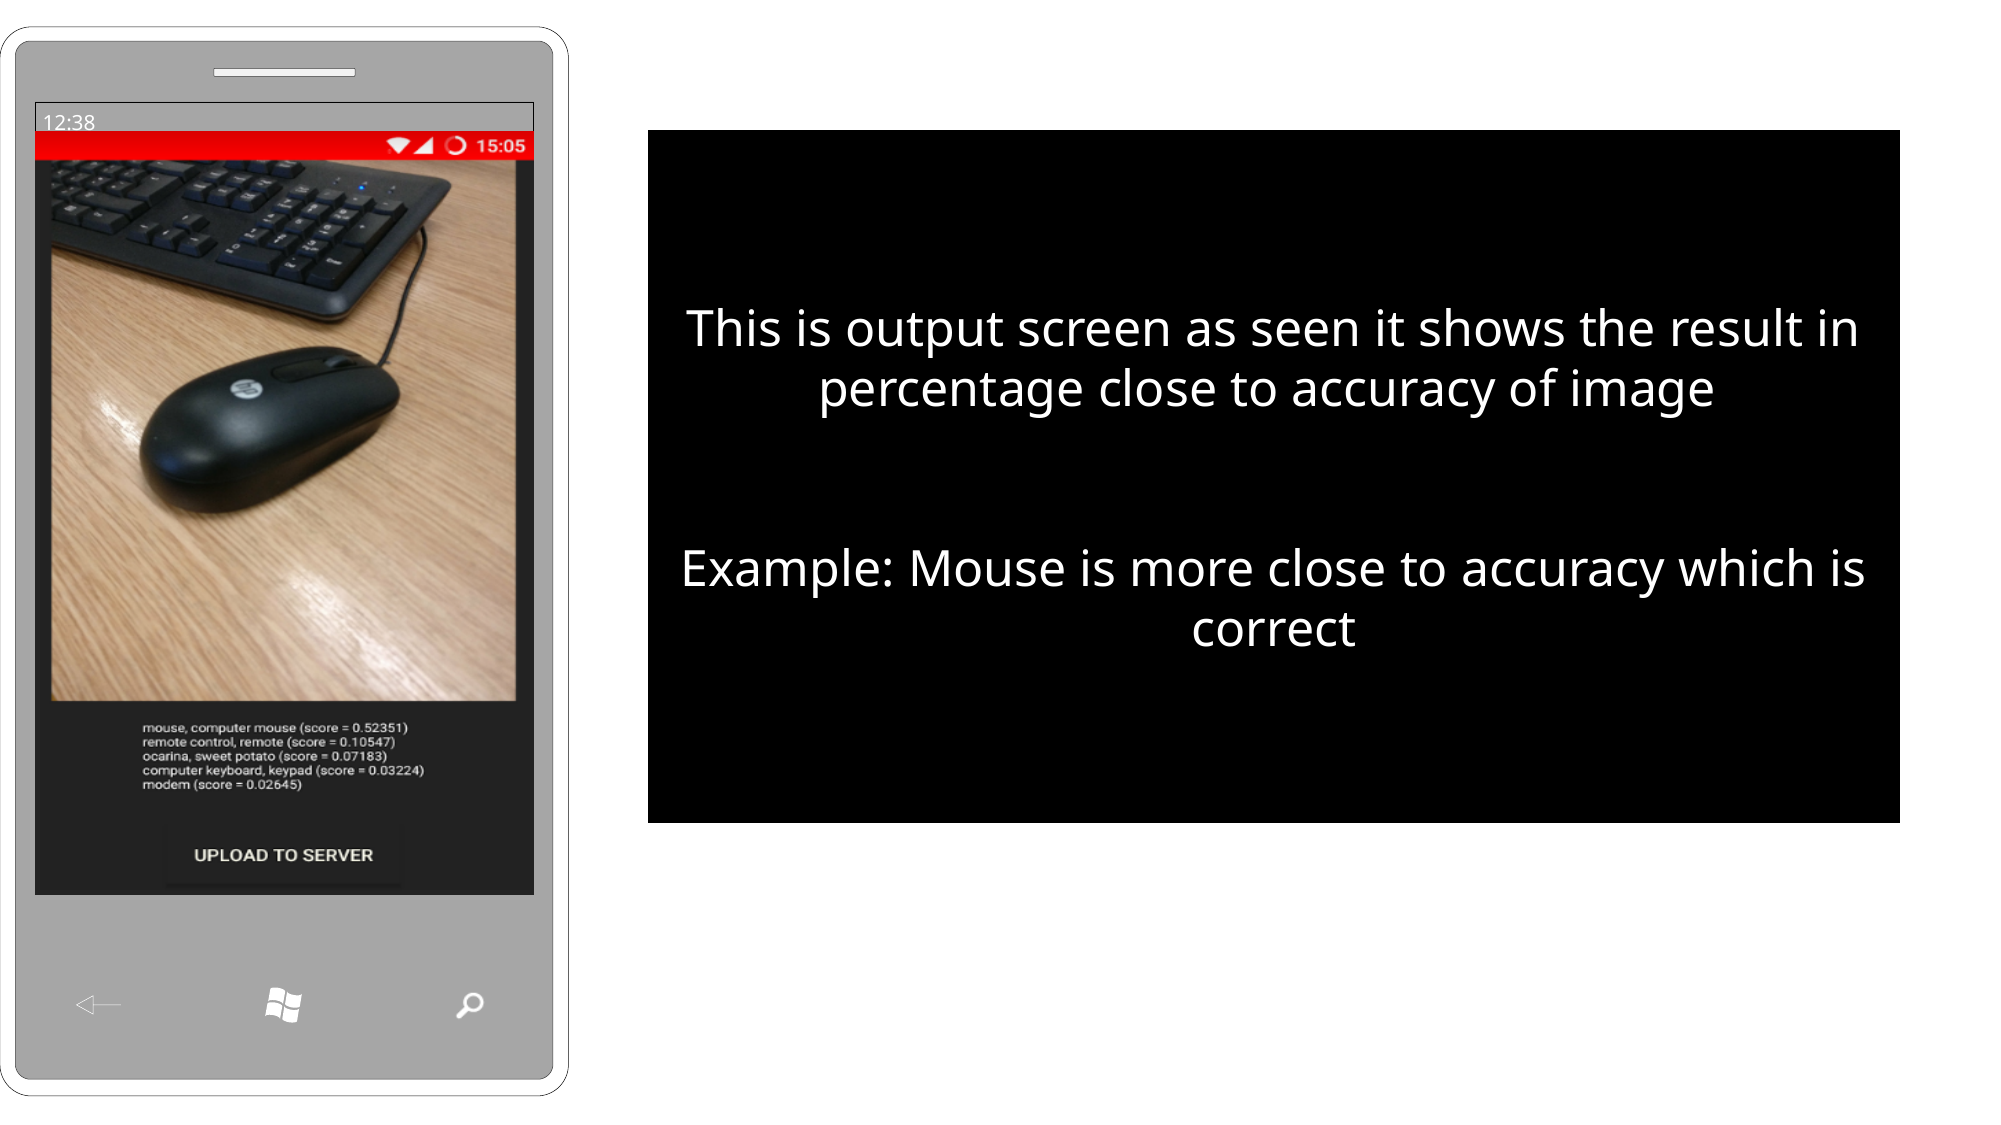

12:38
This is output screen as seen it shows the result in percentage close to accuracy of image
Example: Mouse is more close to accuracy which is correct